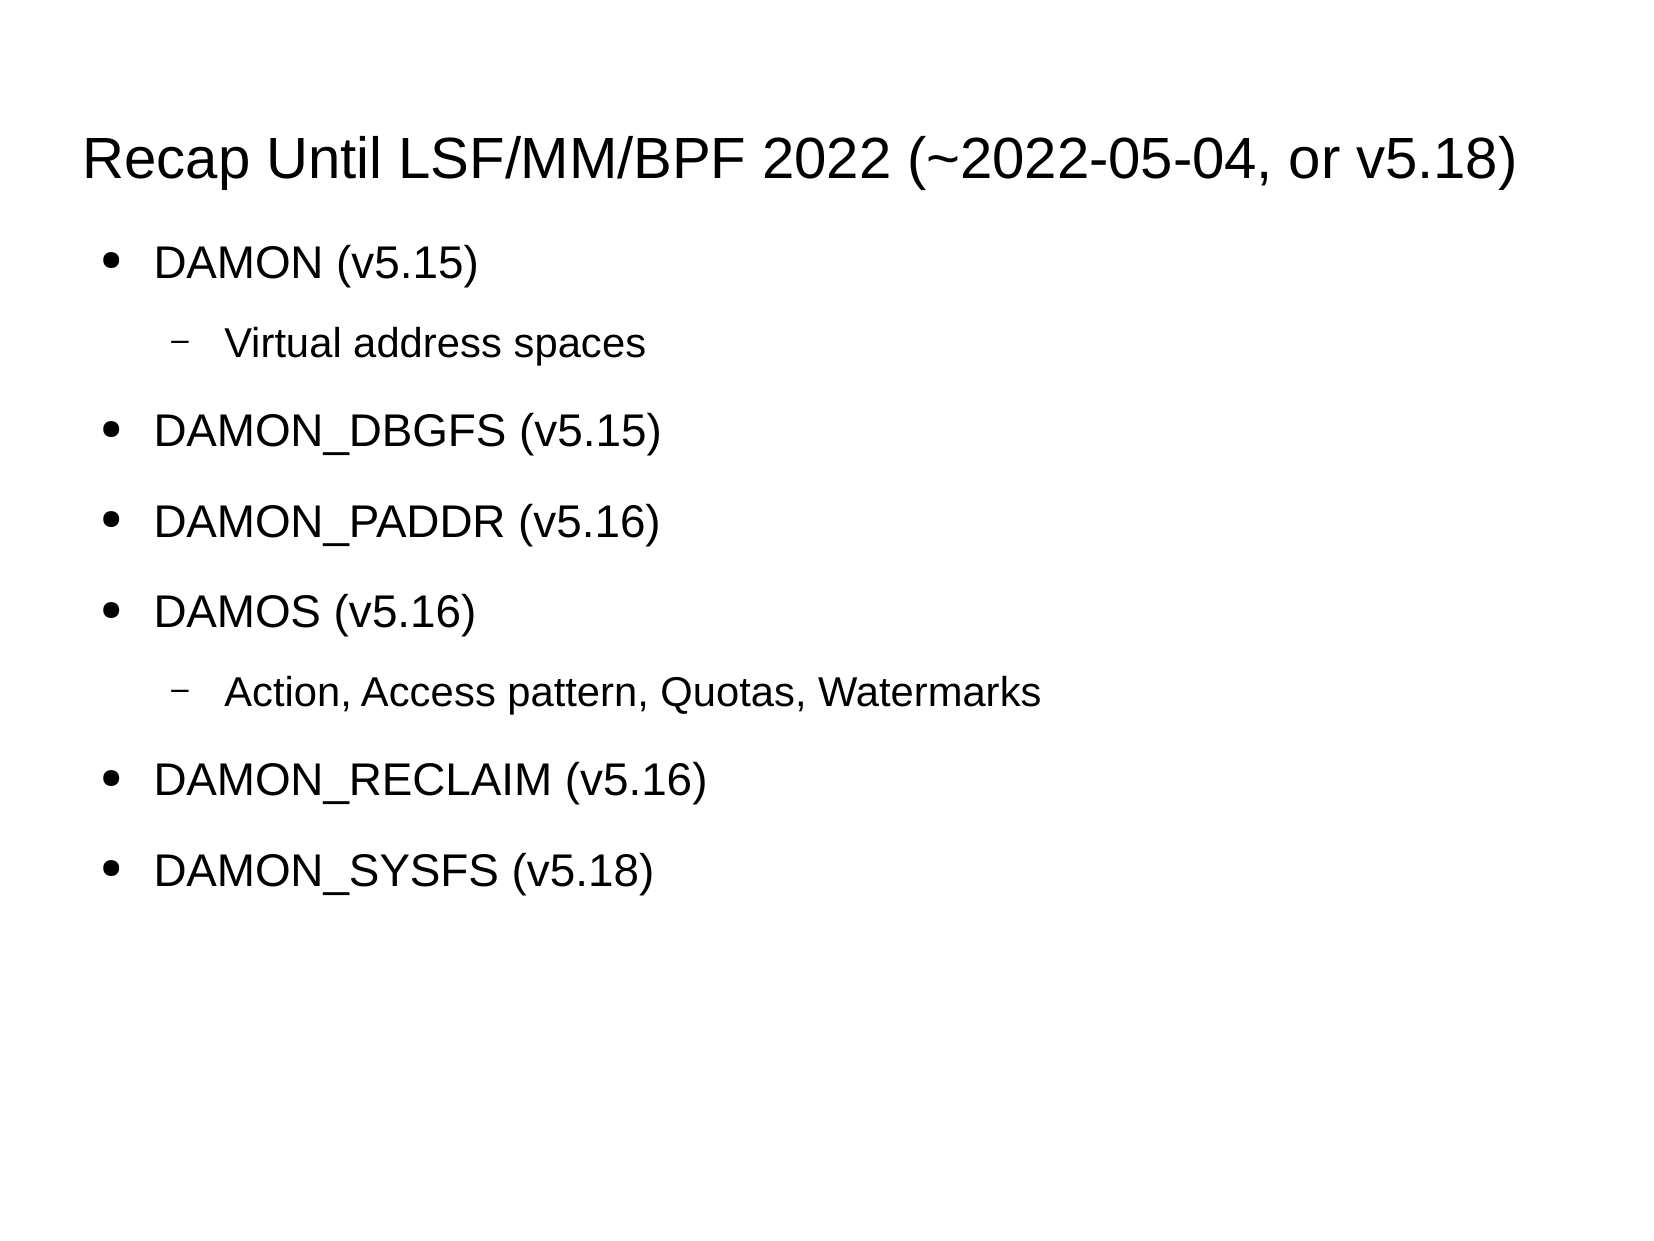

# Recap Until LSF/MM/BPF 2022 (~2022-05-04, or v5.18)
DAMON (v5.15)
Virtual address spaces
DAMON_DBGFS (v5.15)
DAMON_PADDR (v5.16)
DAMOS (v5.16)
Action, Access pattern, Quotas, Watermarks
DAMON_RECLAIM (v5.16)
DAMON_SYSFS (v5.18)